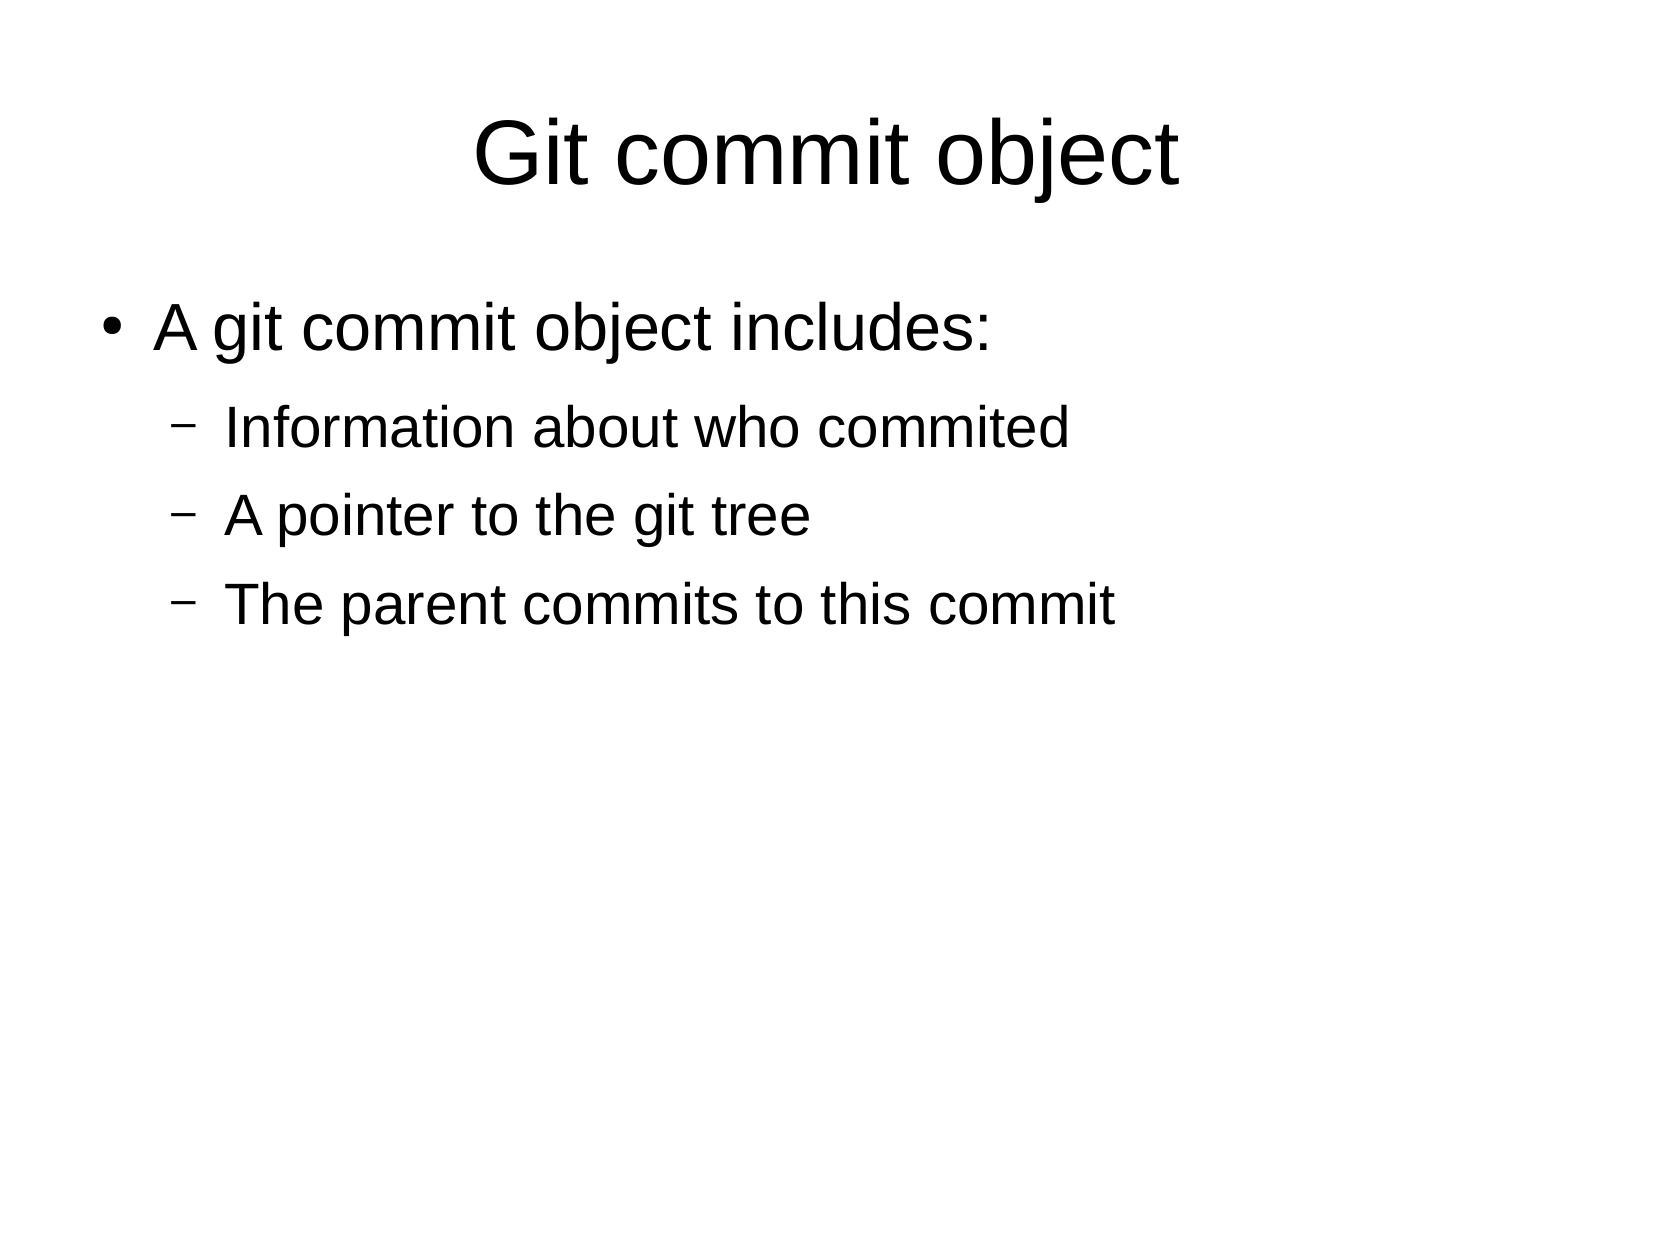

# Git commit object
A git commit object includes:
Information about who commited
A pointer to the git tree
The parent commits to this commit